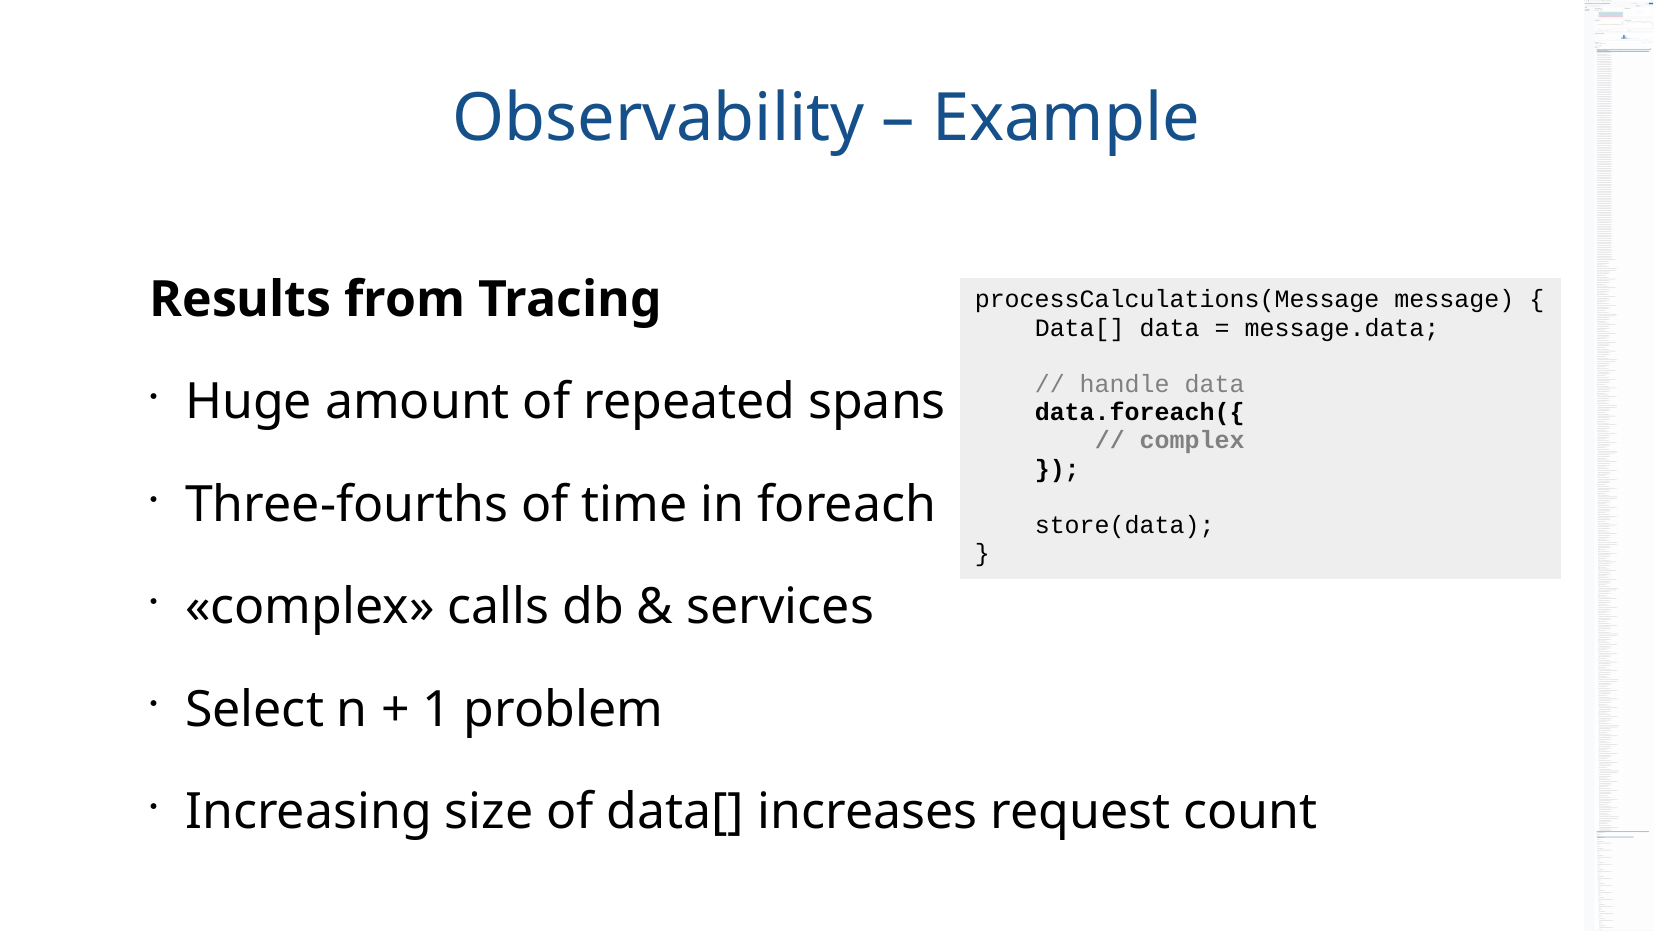

# Observability – Example
Results from Tracing
Huge amount of repeated spans
Three-fourths of time in foreach
«complex» calls db & services
Select n + 1 problem
Increasing size of data[] increases request count
processCalculations(Message message) {
 Data[] data = message.data;
 // handle data
 data.foreach({
 // complex
 });
 store(data);
}